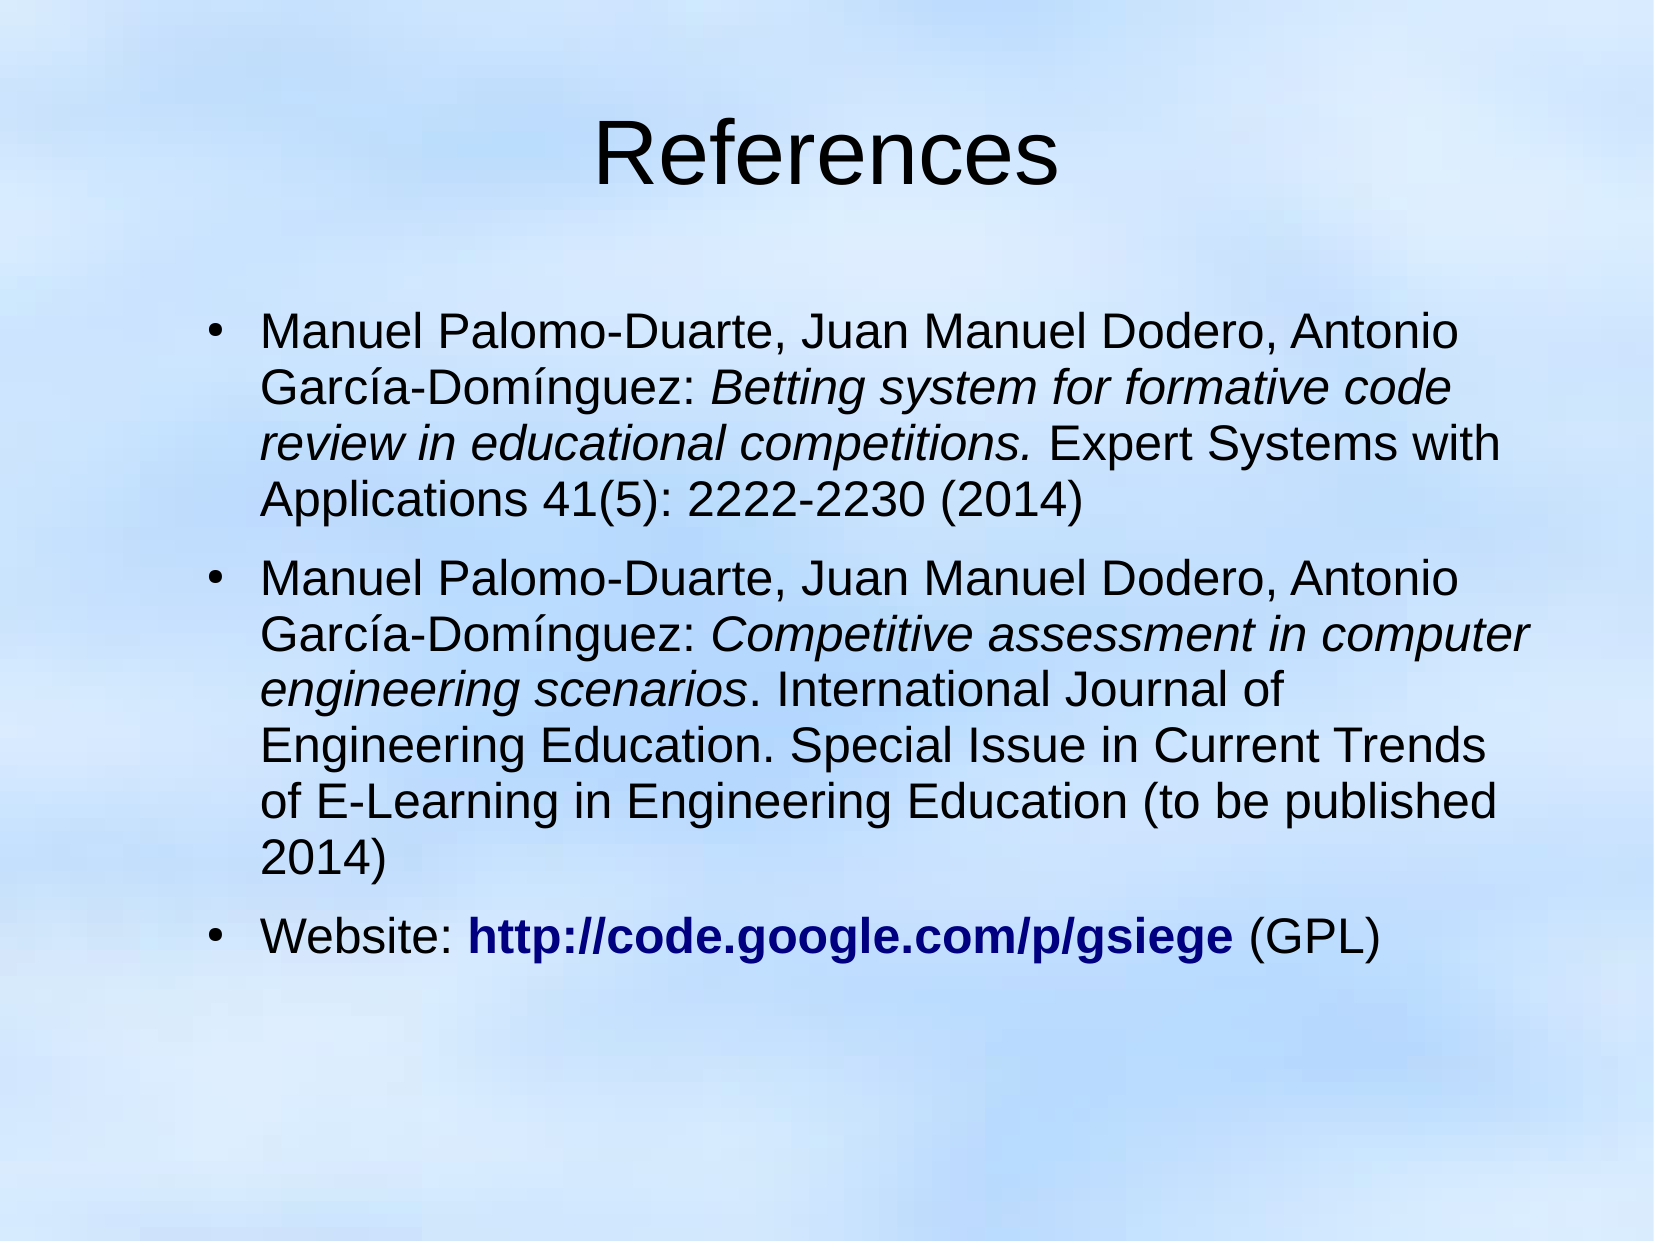

# References
Manuel Palomo-Duarte, Juan Manuel Dodero, Antonio García-Domínguez: Betting system for formative code review in educational competitions. Expert Systems with Applications 41(5): 2222-2230 (2014)
Manuel Palomo-Duarte, Juan Manuel Dodero, Antonio García-Domínguez: Competitive assessment in computer engineering scenarios. International Journal of Engineering Education. Special Issue in Current Trends of E-Learning in Engineering Education (to be published 2014)
Website: http://code.google.com/p/gsiege (GPL)